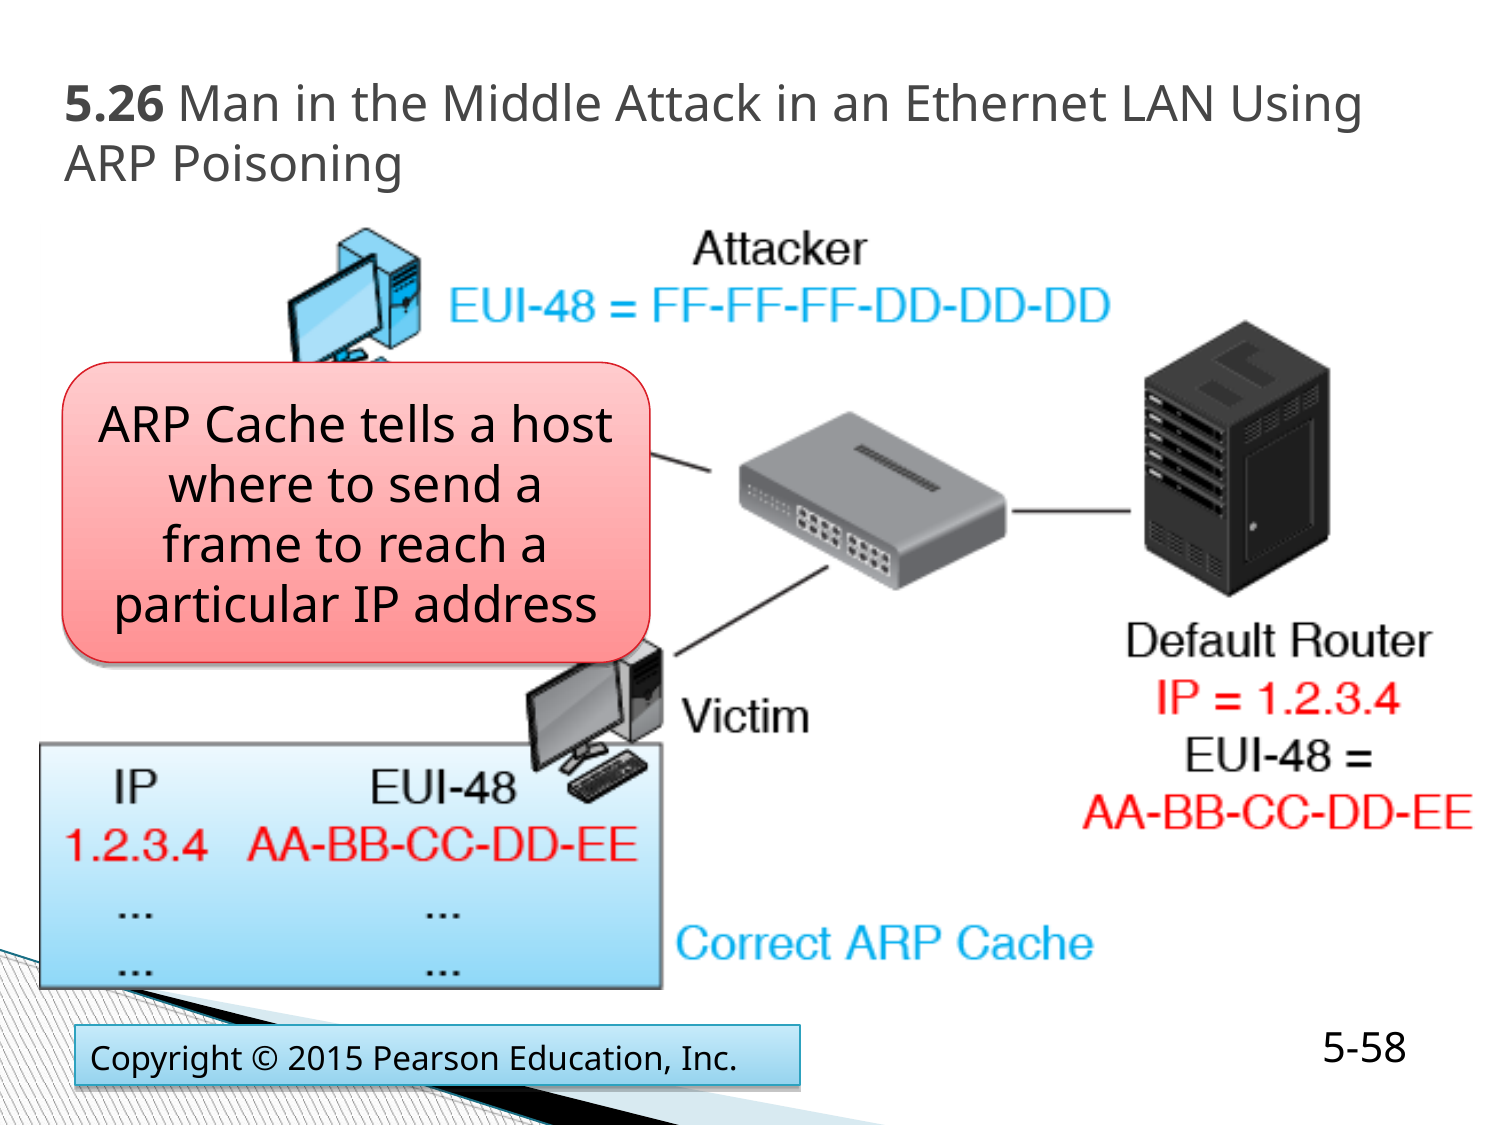

# 5.26 Man in the Middle Attack in an Ethernet LAN Using ARP Poisoning
ARP Cache tells a host where to send a frame to reach a
particular IP address
Copyright © 2015 Pearson Education, Inc.